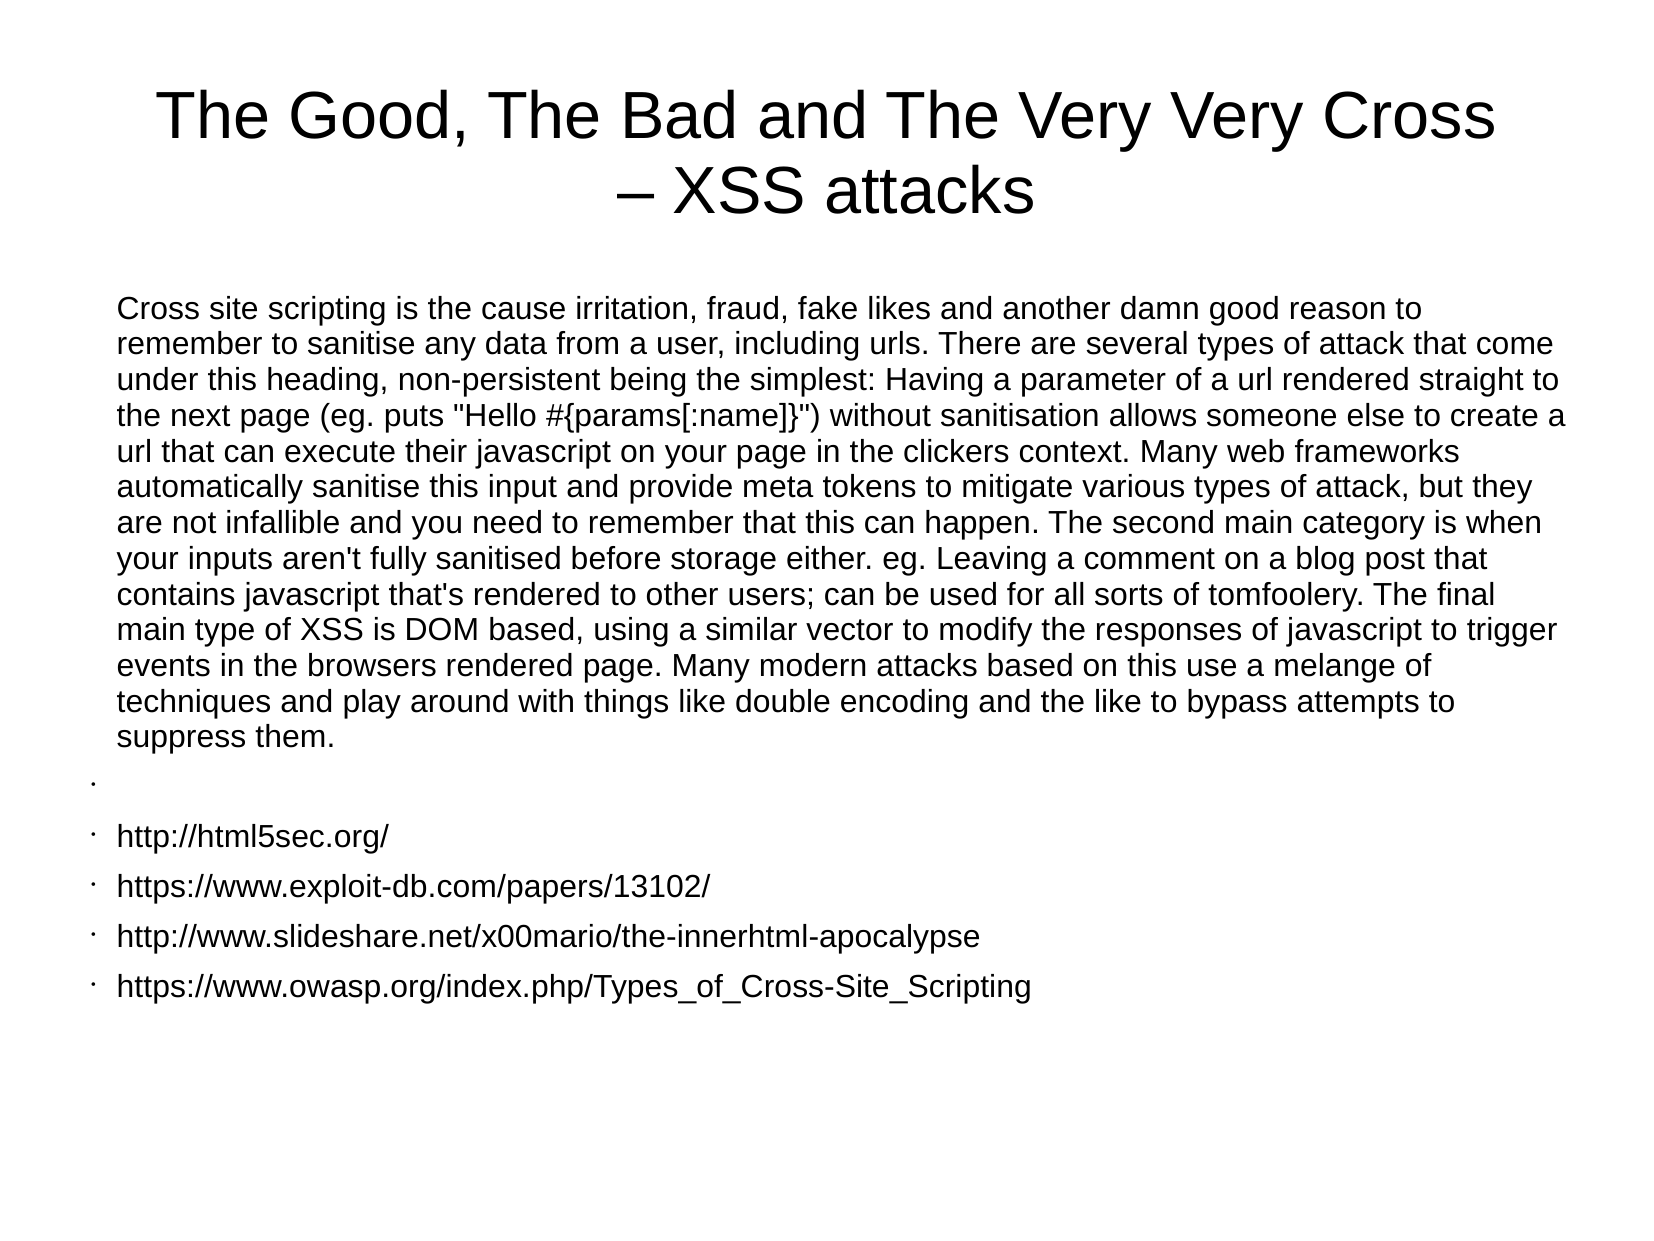

# The Good, The Bad and The Very Very Cross – XSS attacks
Cross site scripting is the cause irritation, fraud, fake likes and another damn good reason to remember to sanitise any data from a user, including urls. There are several types of attack that come under this heading, non-persistent being the simplest: Having a parameter of a url rendered straight to the next page (eg. puts "Hello #{params[:name]}") without sanitisation allows someone else to create a url that can execute their javascript on your page in the clickers context. Many web frameworks automatically sanitise this input and provide meta tokens to mitigate various types of attack, but they are not infallible and you need to remember that this can happen. The second main category is when your inputs aren't fully sanitised before storage either. eg. Leaving a comment on a blog post that contains javascript that's rendered to other users; can be used for all sorts of tomfoolery. The final main type of XSS is DOM based, using a similar vector to modify the responses of javascript to trigger events in the browsers rendered page. Many modern attacks based on this use a melange of techniques and play around with things like double encoding and the like to bypass attempts to suppress them.
http://html5sec.org/
https://www.exploit-db.com/papers/13102/
http://www.slideshare.net/x00mario/the-innerhtml-apocalypse
https://www.owasp.org/index.php/Types_of_Cross-Site_Scripting